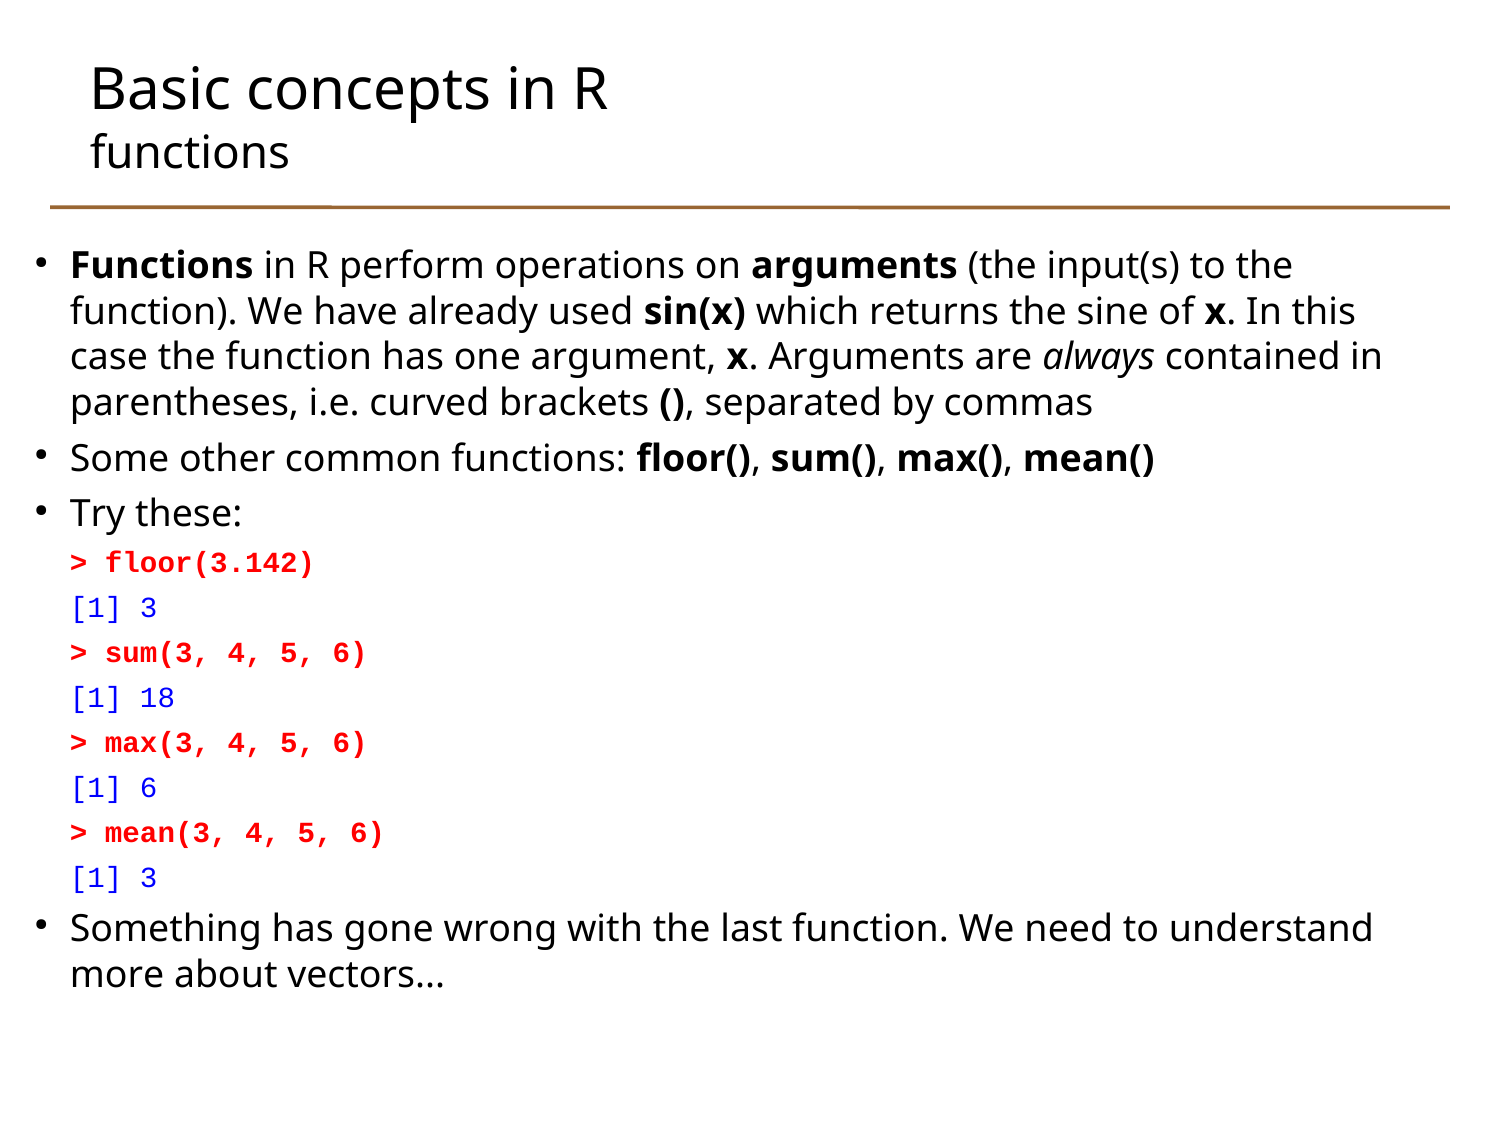

# Basic concepts in R functions
Functions in R perform operations on arguments (the input(s) to the function). We have already used sin(x) which returns the sine of x. In this case the function has one argument, x. Arguments are always contained in parentheses, i.e. curved brackets (), separated by commas
Some other common functions: floor(), sum(), max(), mean()
Try these:
> floor(3.142)
[1] 3
> sum(3, 4, 5, 6)
[1] 18
> max(3, 4, 5, 6)
[1] 6
> mean(3, 4, 5, 6)
[1] 3
Something has gone wrong with the last function. We need to understand more about vectors...